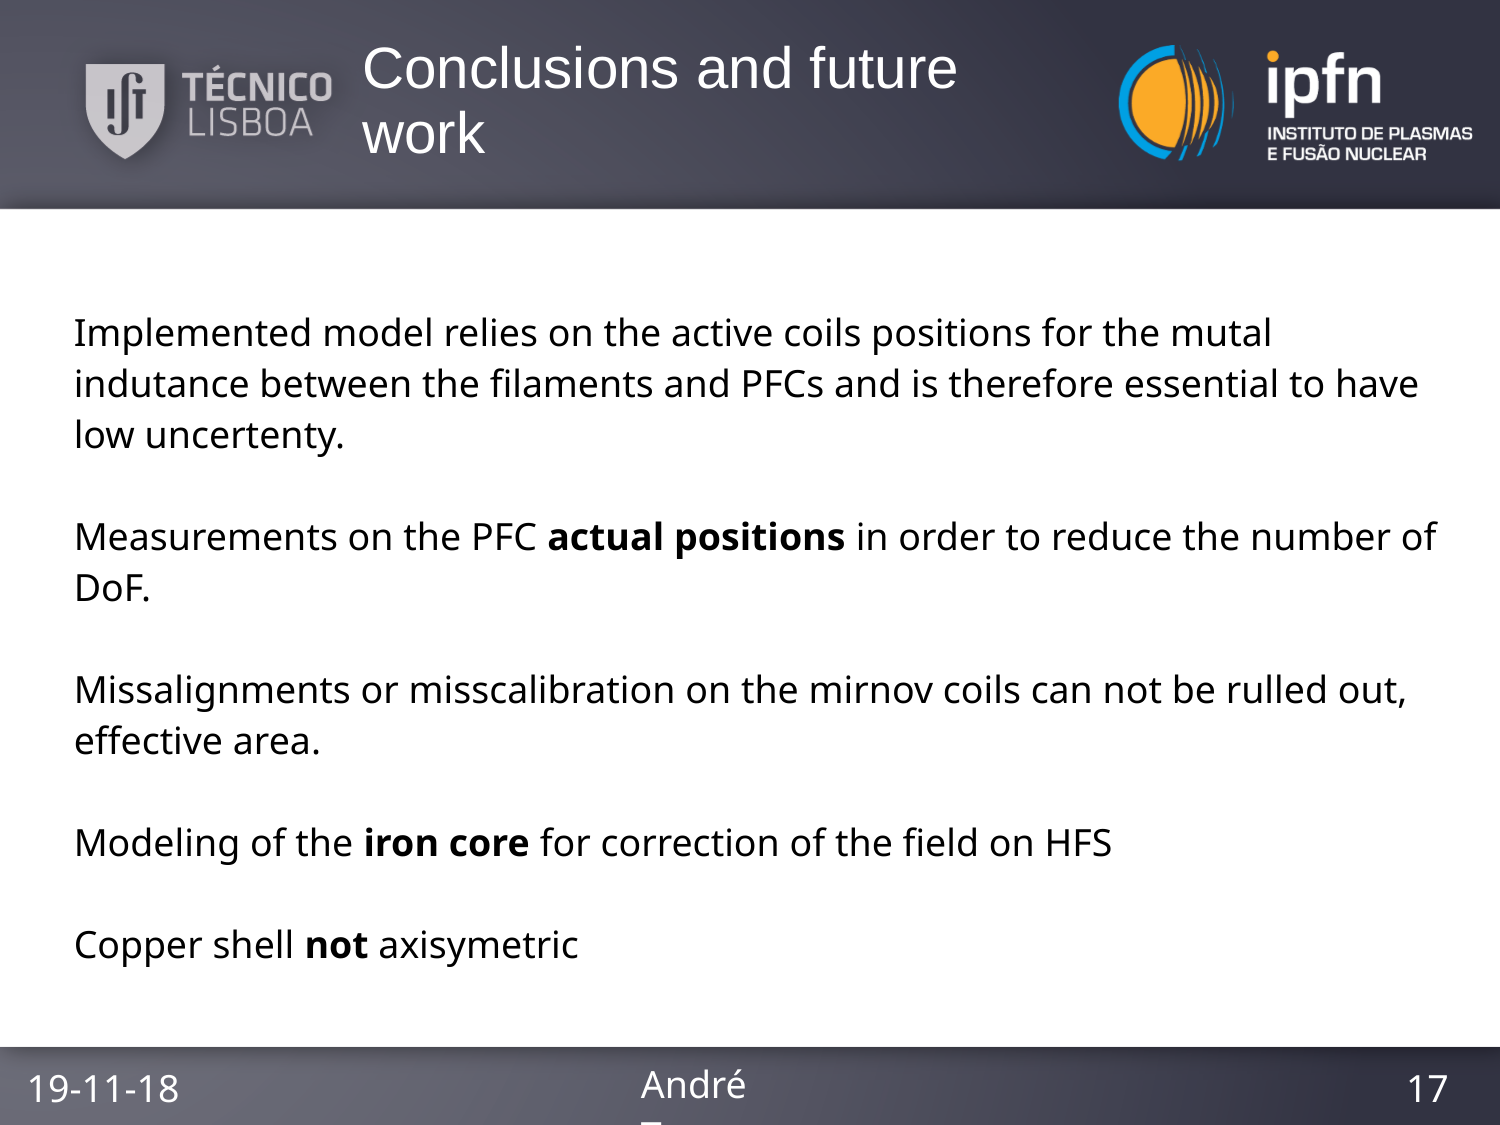

# Conclusions and future work
Implemented model relies on the active coils positions for the mutal indutance between the filaments and PFCs and is therefore essential to have low uncertenty.
Measurements on the PFC actual positions in order to reduce the number of DoF.
Missalignments or misscalibration on the mirnov coils can not be rulled out, effective area.
Modeling of the iron core for correction of the field on HFS
Copper shell not axisymetric